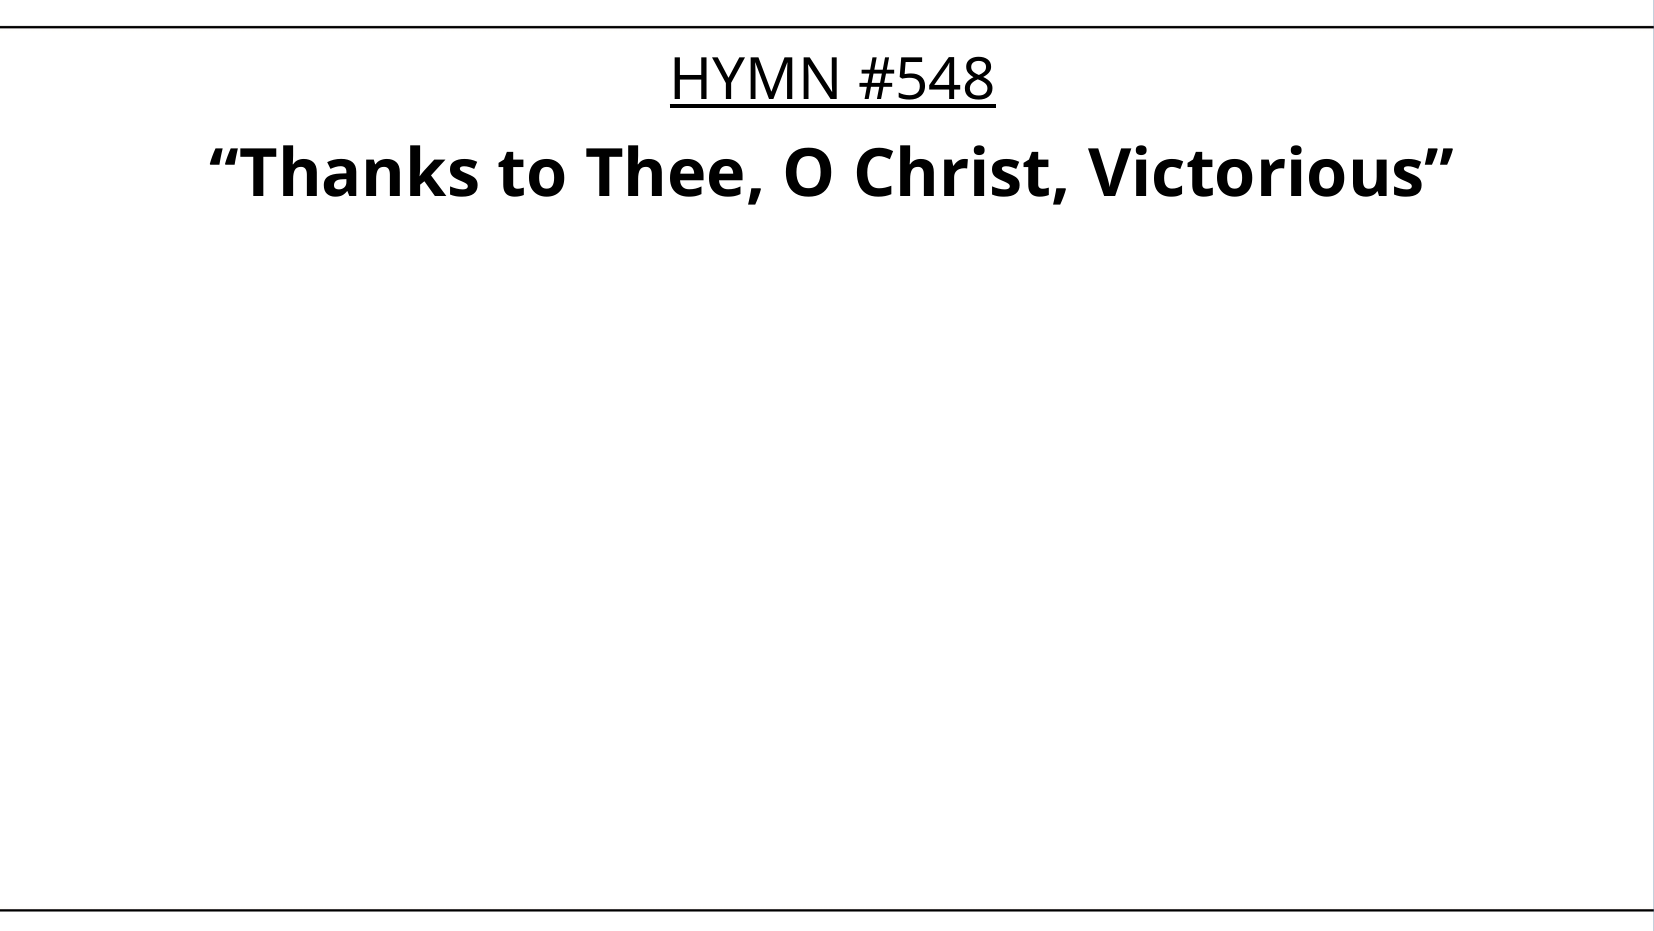

HYMN #548
“Thanks to Thee, O Christ, Victorious”